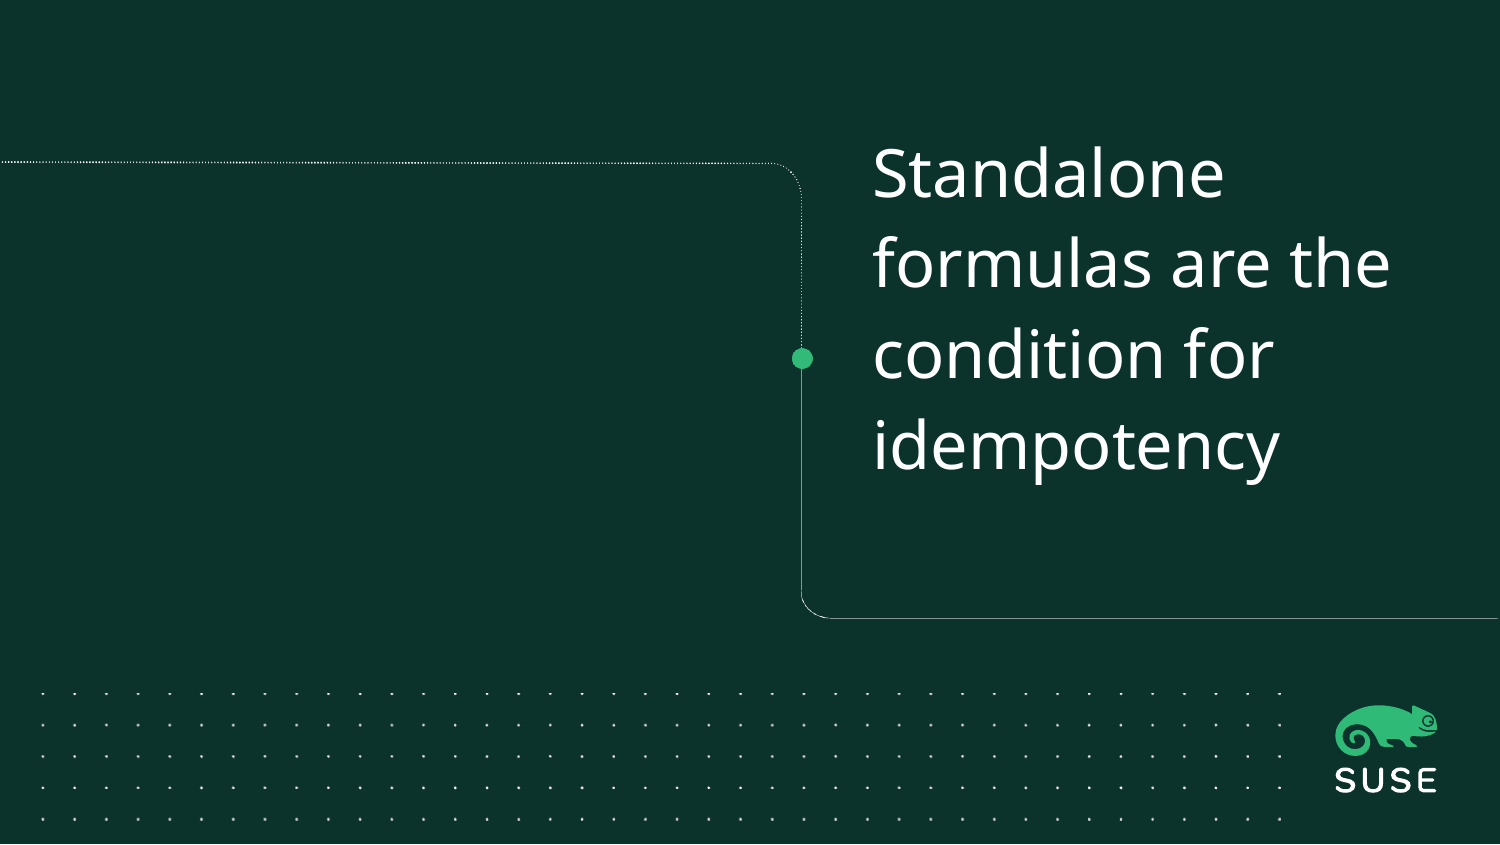

# Standalone formulas are the condition for idempotency